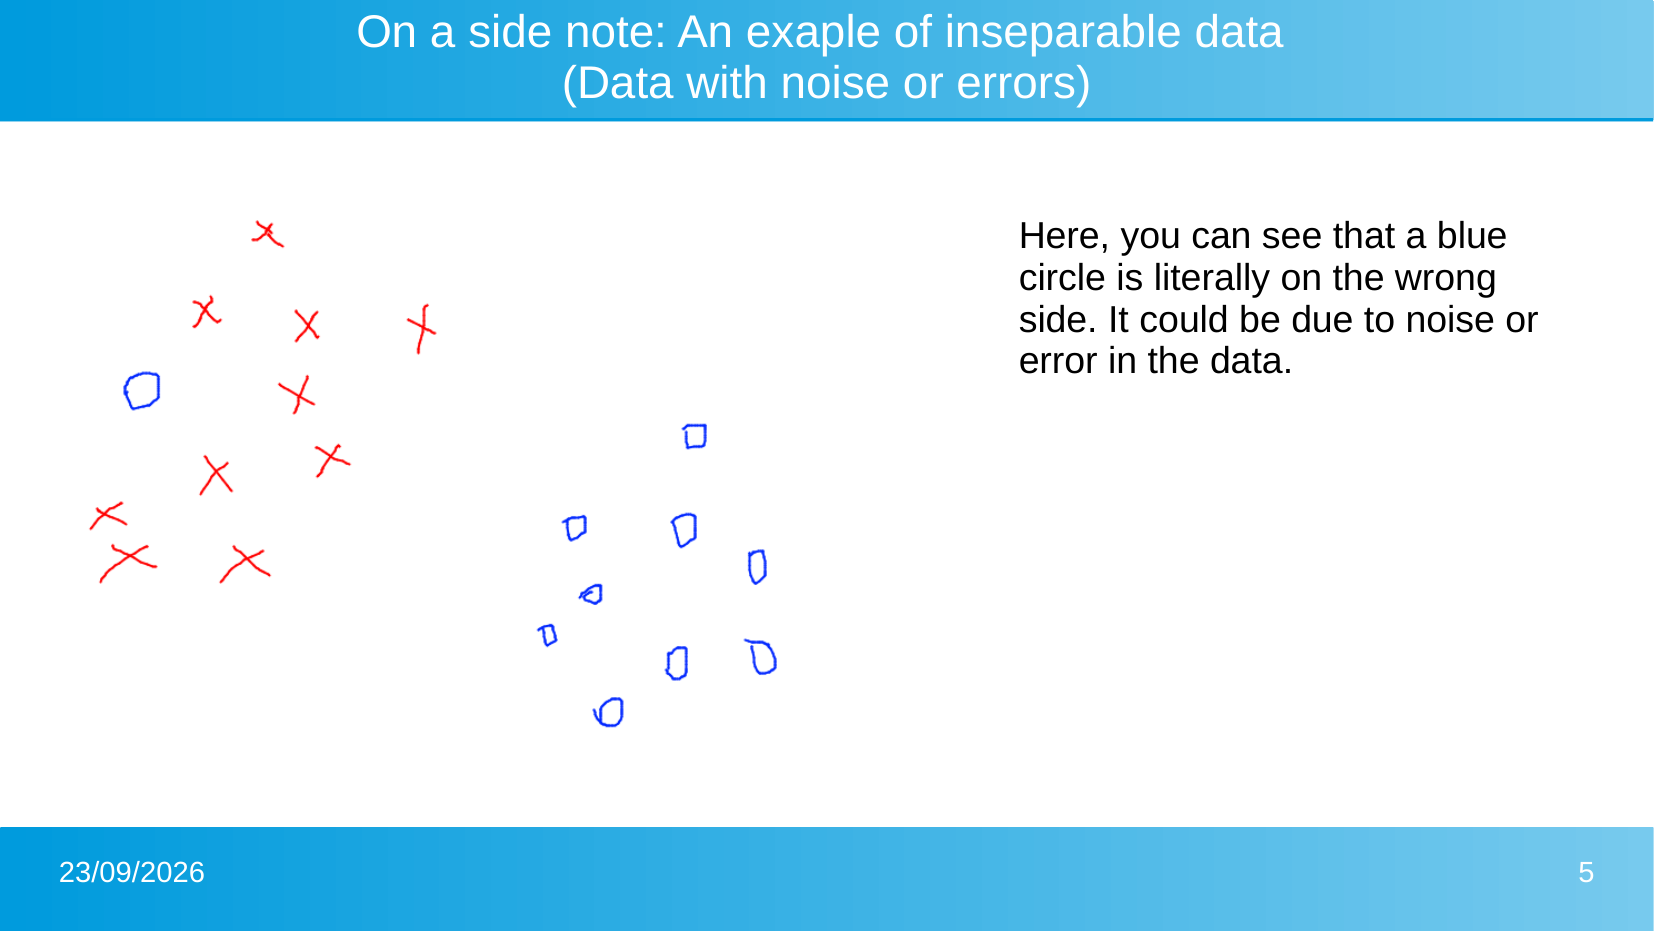

# On a side note: An exaple of inseparable data (Data with noise or errors)
Here, you can see that a blue circle is literally on the wrong side. It could be due to noise or error in the data.
5